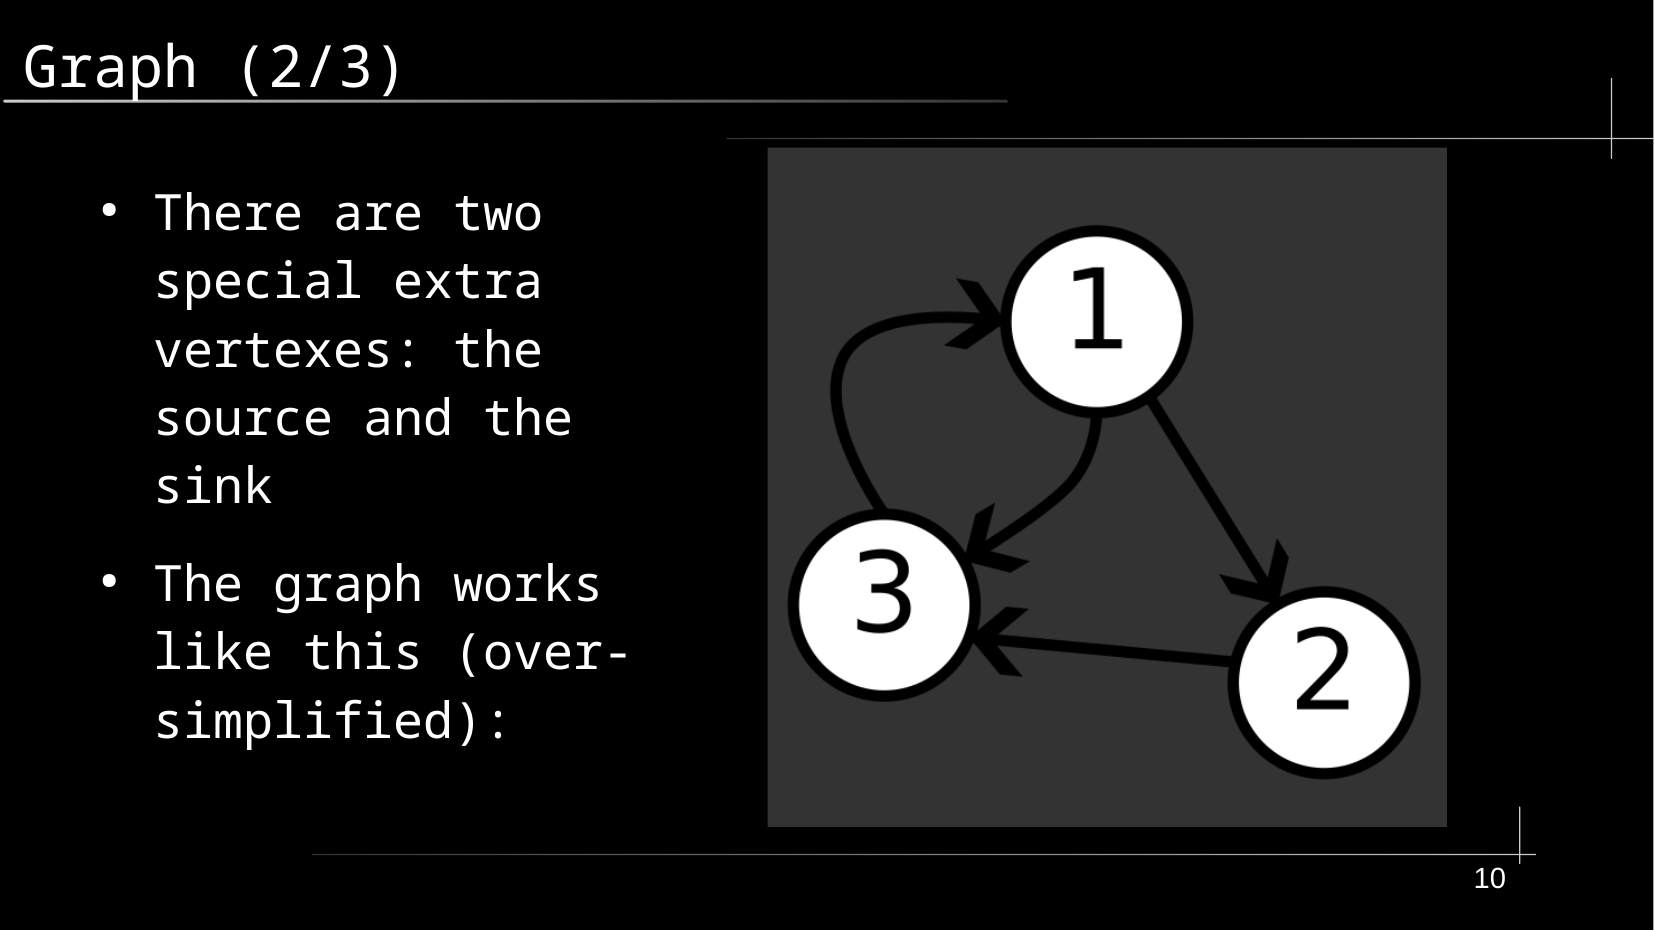

# Graph (2/3)
There are two special extra vertexes: the source and the sink
The graph works like this (over-simplified):
10